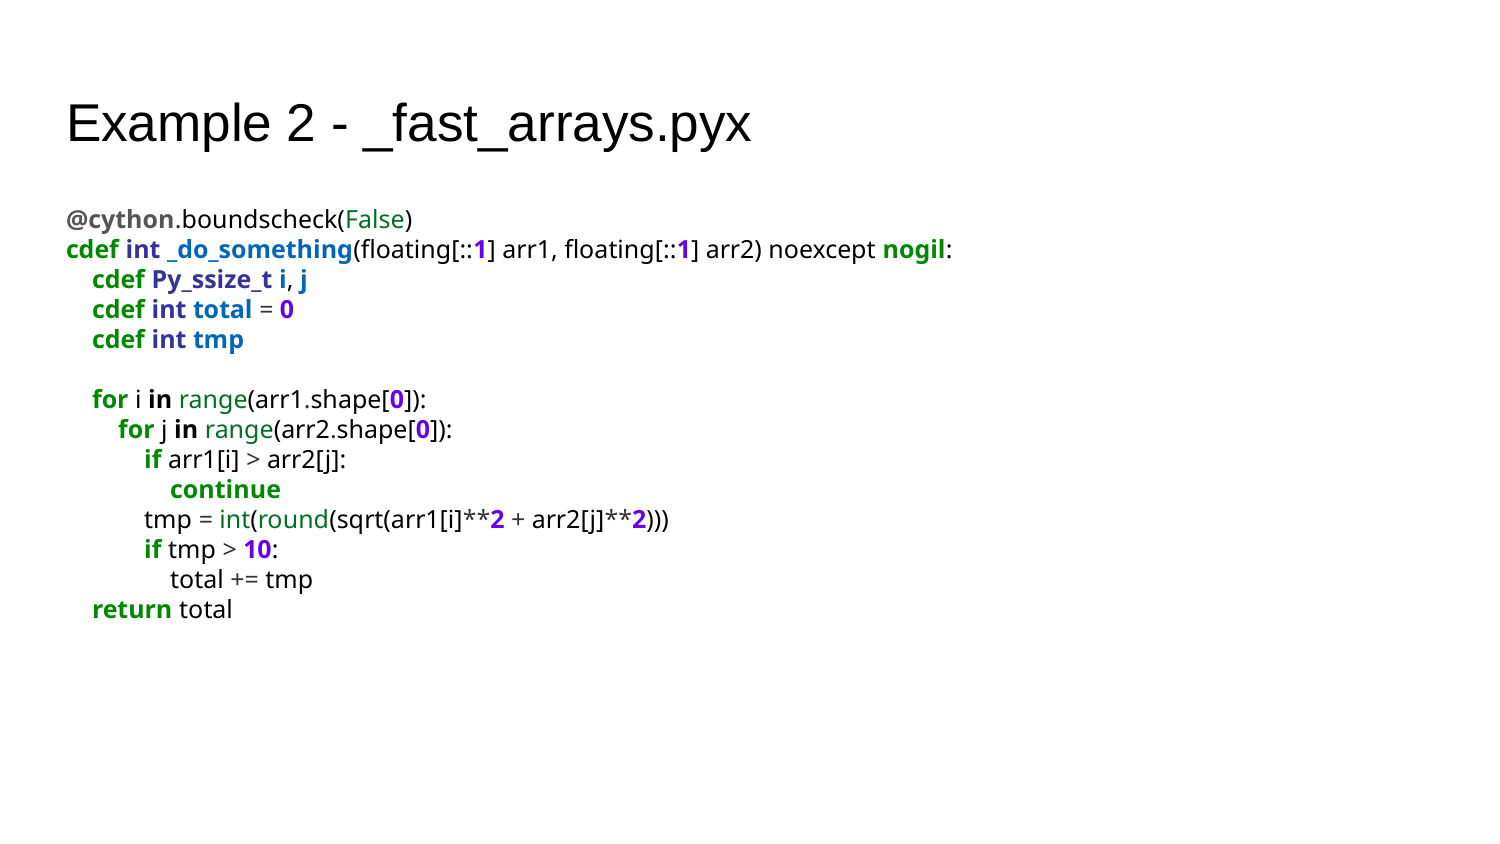

# Example 2 - _fast_arrays.pyx
@cython.boundscheck(False)
cdef int _do_something(floating[::1] arr1, floating[::1] arr2) noexcept nogil:
 cdef Py_ssize_t i, j
 cdef int total = 0
 cdef int tmp
 for i in range(arr1.shape[0]):
 for j in range(arr2.shape[0]):
 if arr1[i] > arr2[j]:
 continue
 tmp = int(round(sqrt(arr1[i]**2 + arr2[j]**2)))
 if tmp > 10:
 total += tmp
 return total